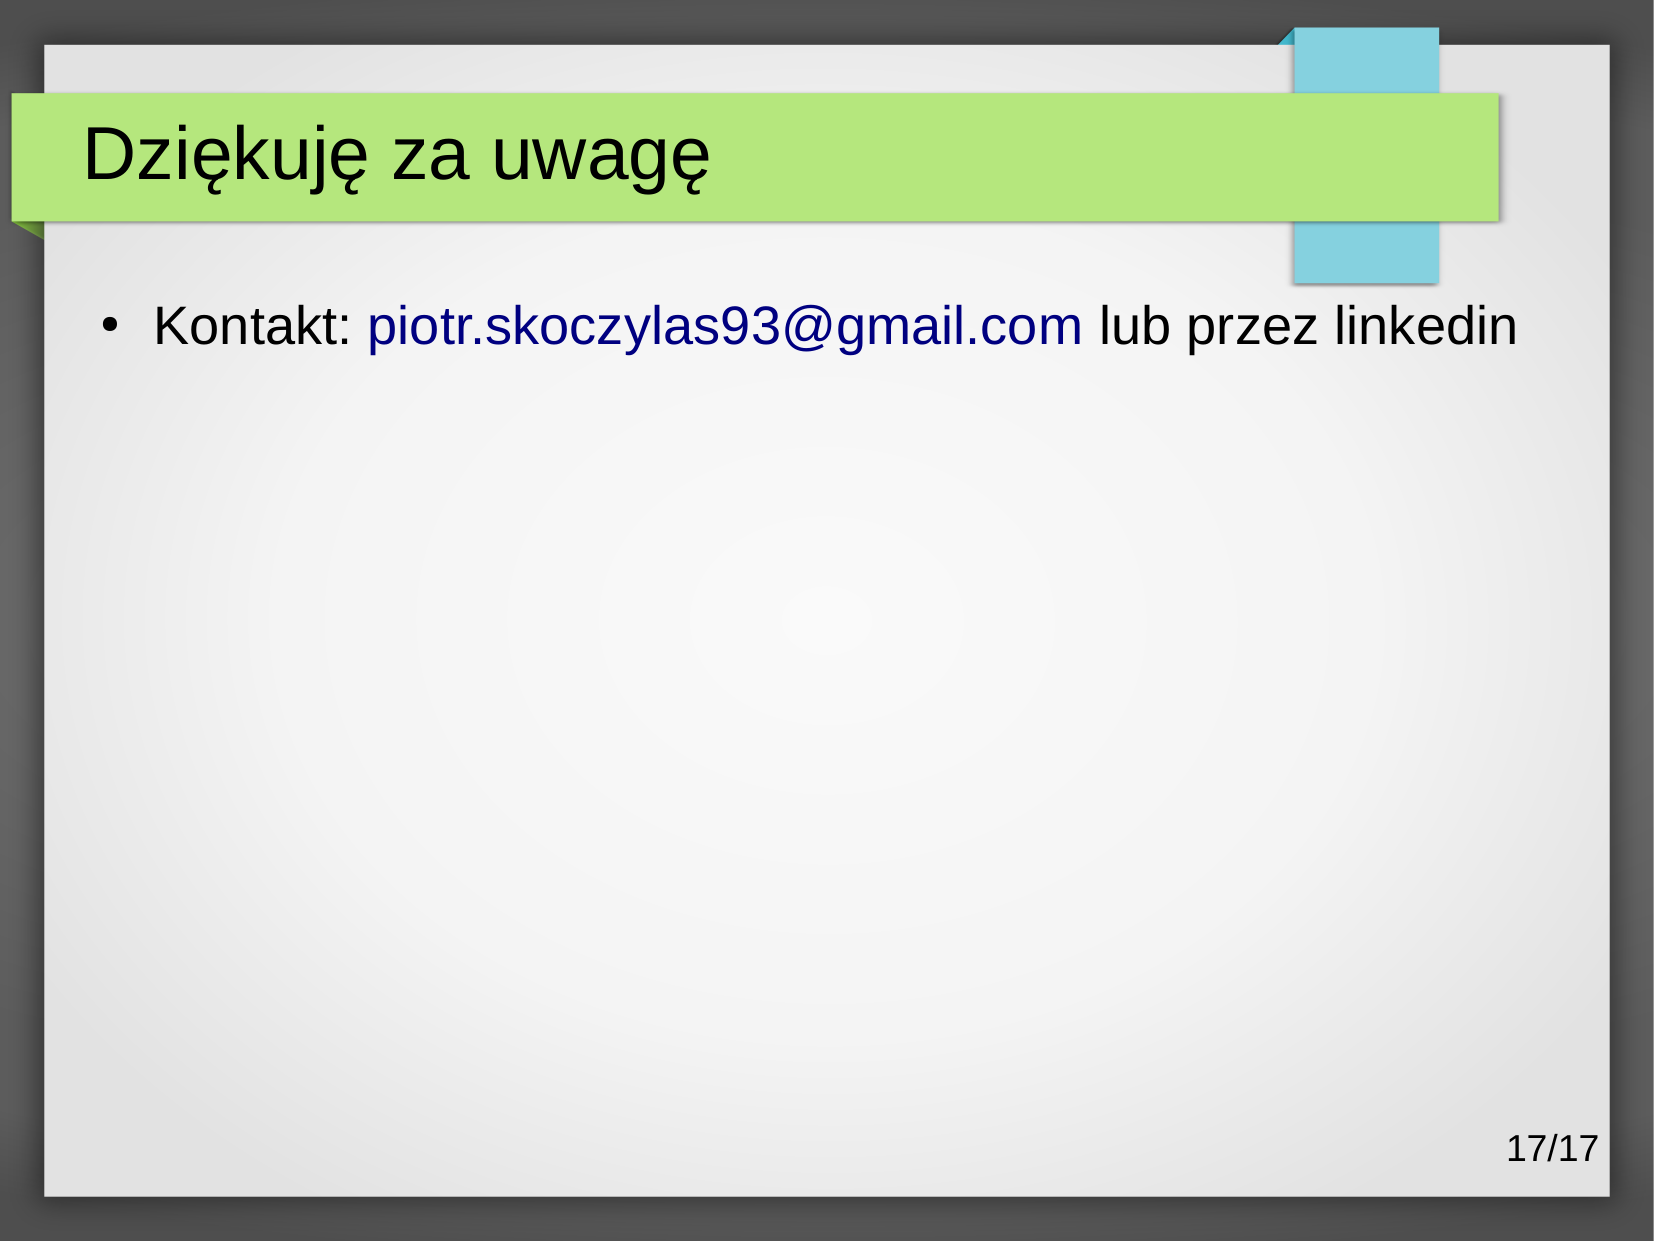

# Dziękuję za uwagę
Kontakt: piotr.skoczylas93@gmail.com lub przez linkedin